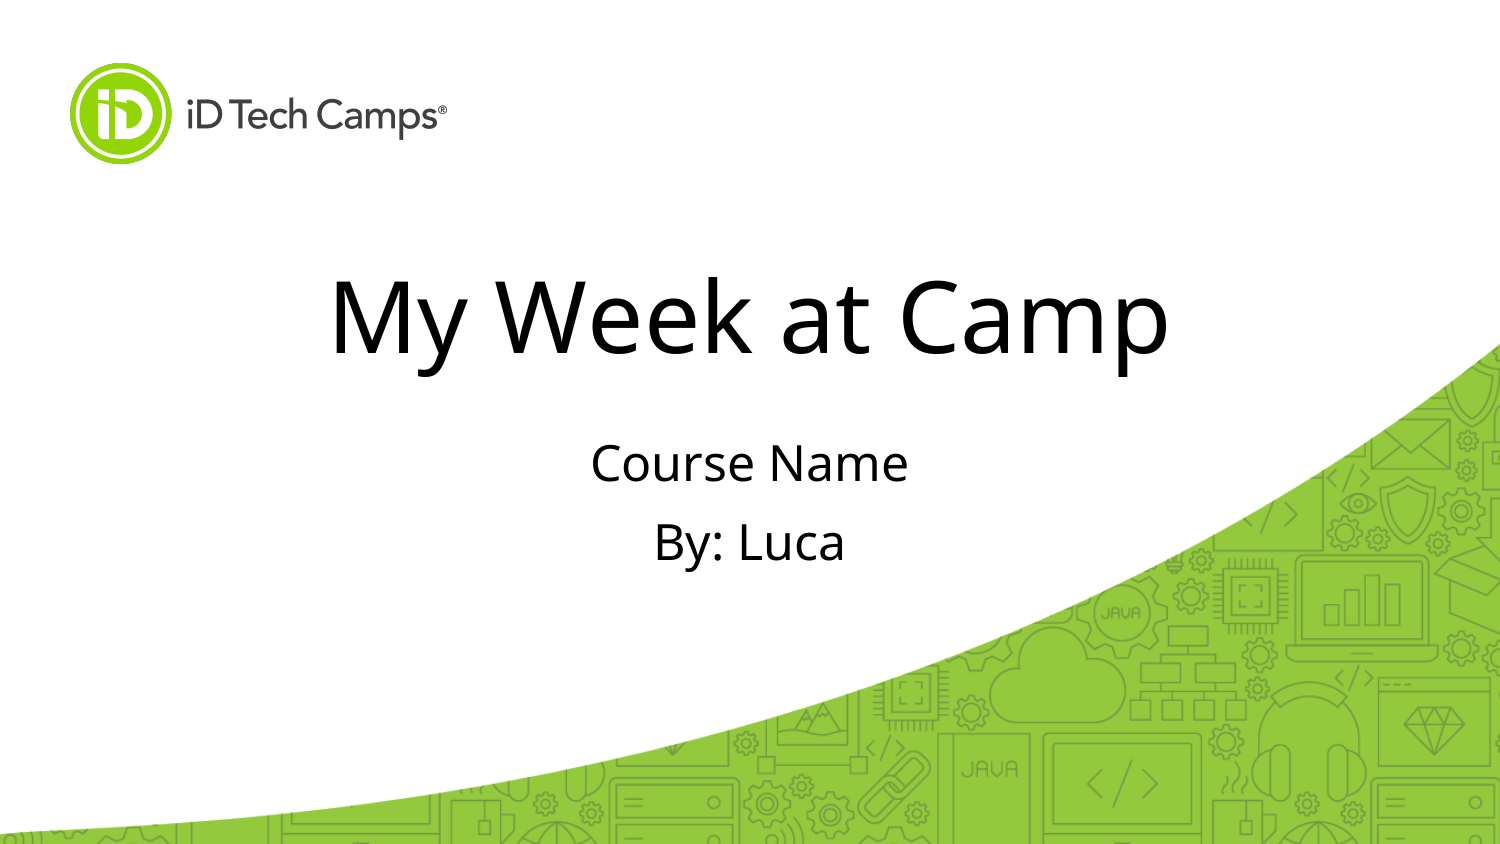

My Week at Camp
Course Name
By: Luca